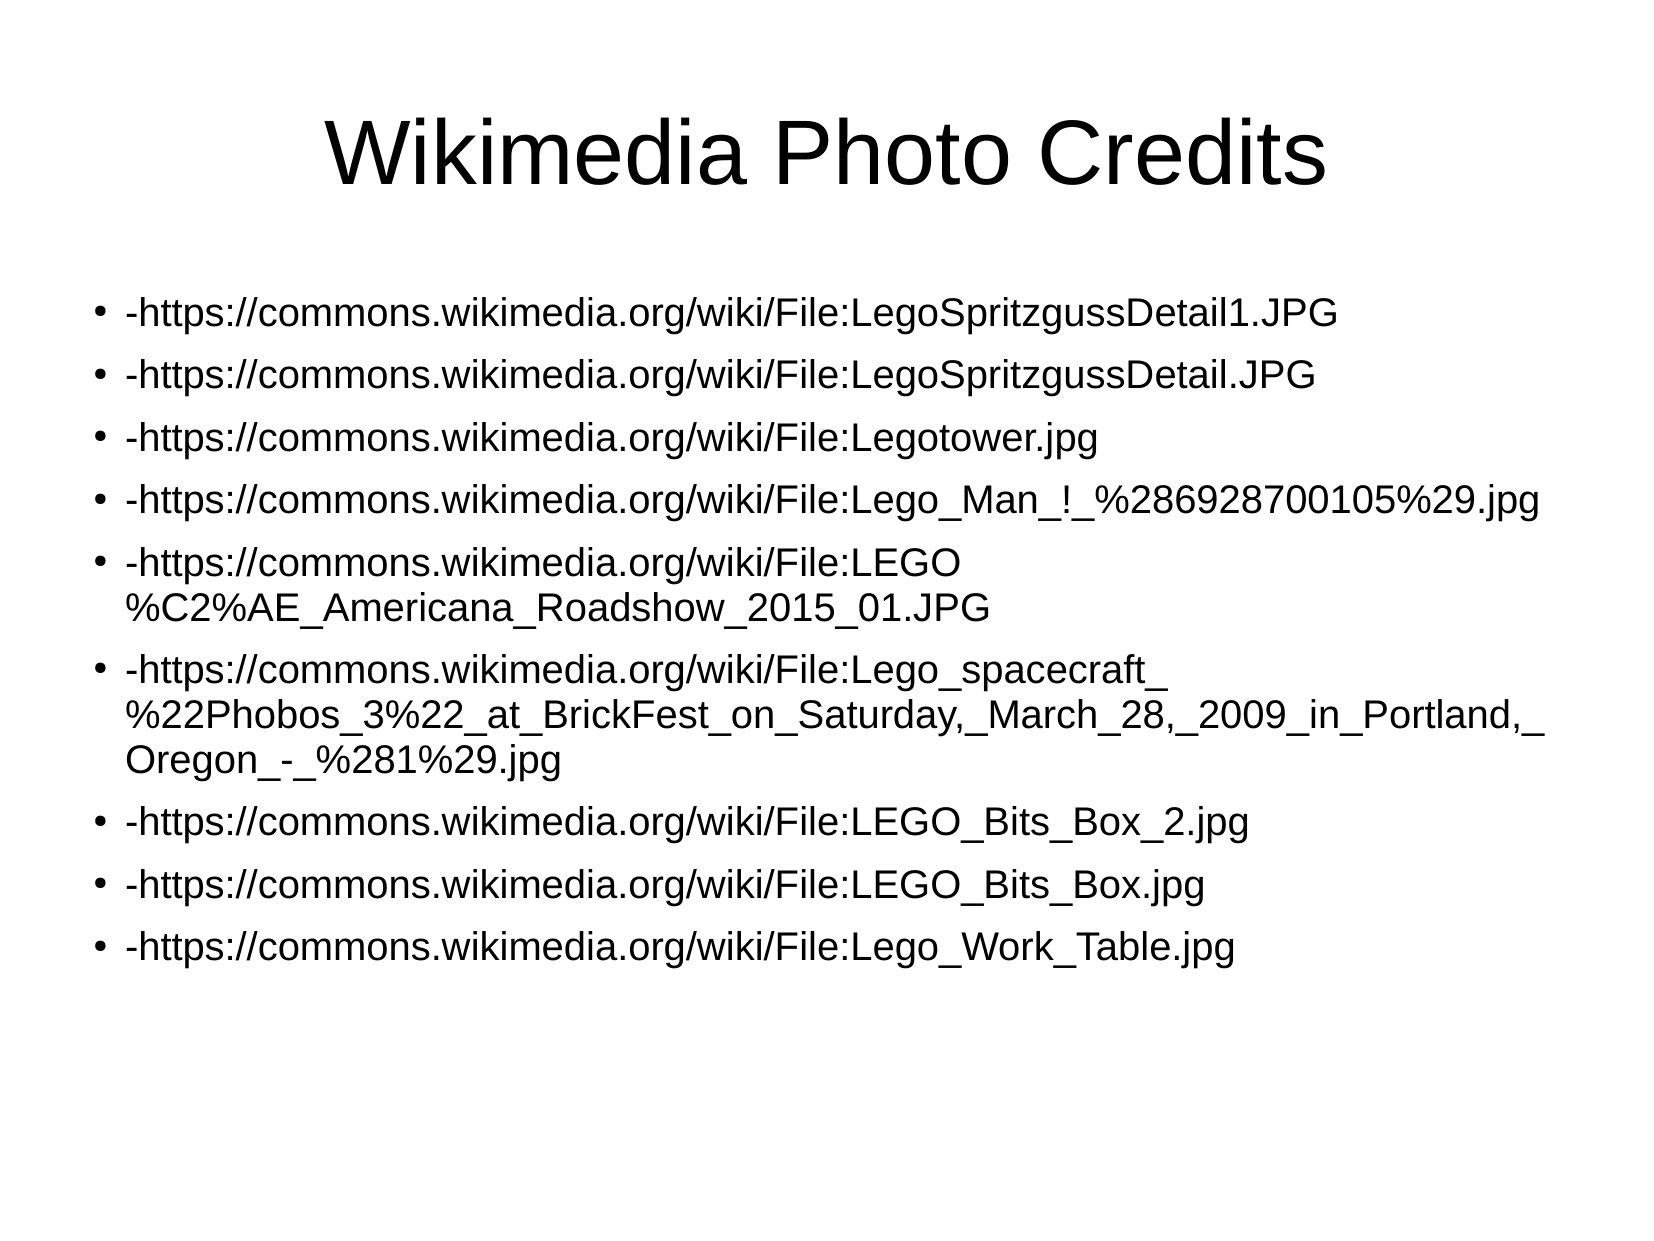

# Wikimedia Photo Credits
-https://commons.wikimedia.org/wiki/File:LegoSpritzgussDetail1.JPG
-https://commons.wikimedia.org/wiki/File:LegoSpritzgussDetail.JPG
-https://commons.wikimedia.org/wiki/File:Legotower.jpg
-https://commons.wikimedia.org/wiki/File:Lego_Man_!_%286928700105%29.jpg
-https://commons.wikimedia.org/wiki/File:LEGO%C2%AE_Americana_Roadshow_2015_01.JPG
-https://commons.wikimedia.org/wiki/File:Lego_spacecraft_%22Phobos_3%22_at_BrickFest_on_Saturday,_March_28,_2009_in_Portland,_Oregon_-_%281%29.jpg
-https://commons.wikimedia.org/wiki/File:LEGO_Bits_Box_2.jpg
-https://commons.wikimedia.org/wiki/File:LEGO_Bits_Box.jpg
-https://commons.wikimedia.org/wiki/File:Lego_Work_Table.jpg